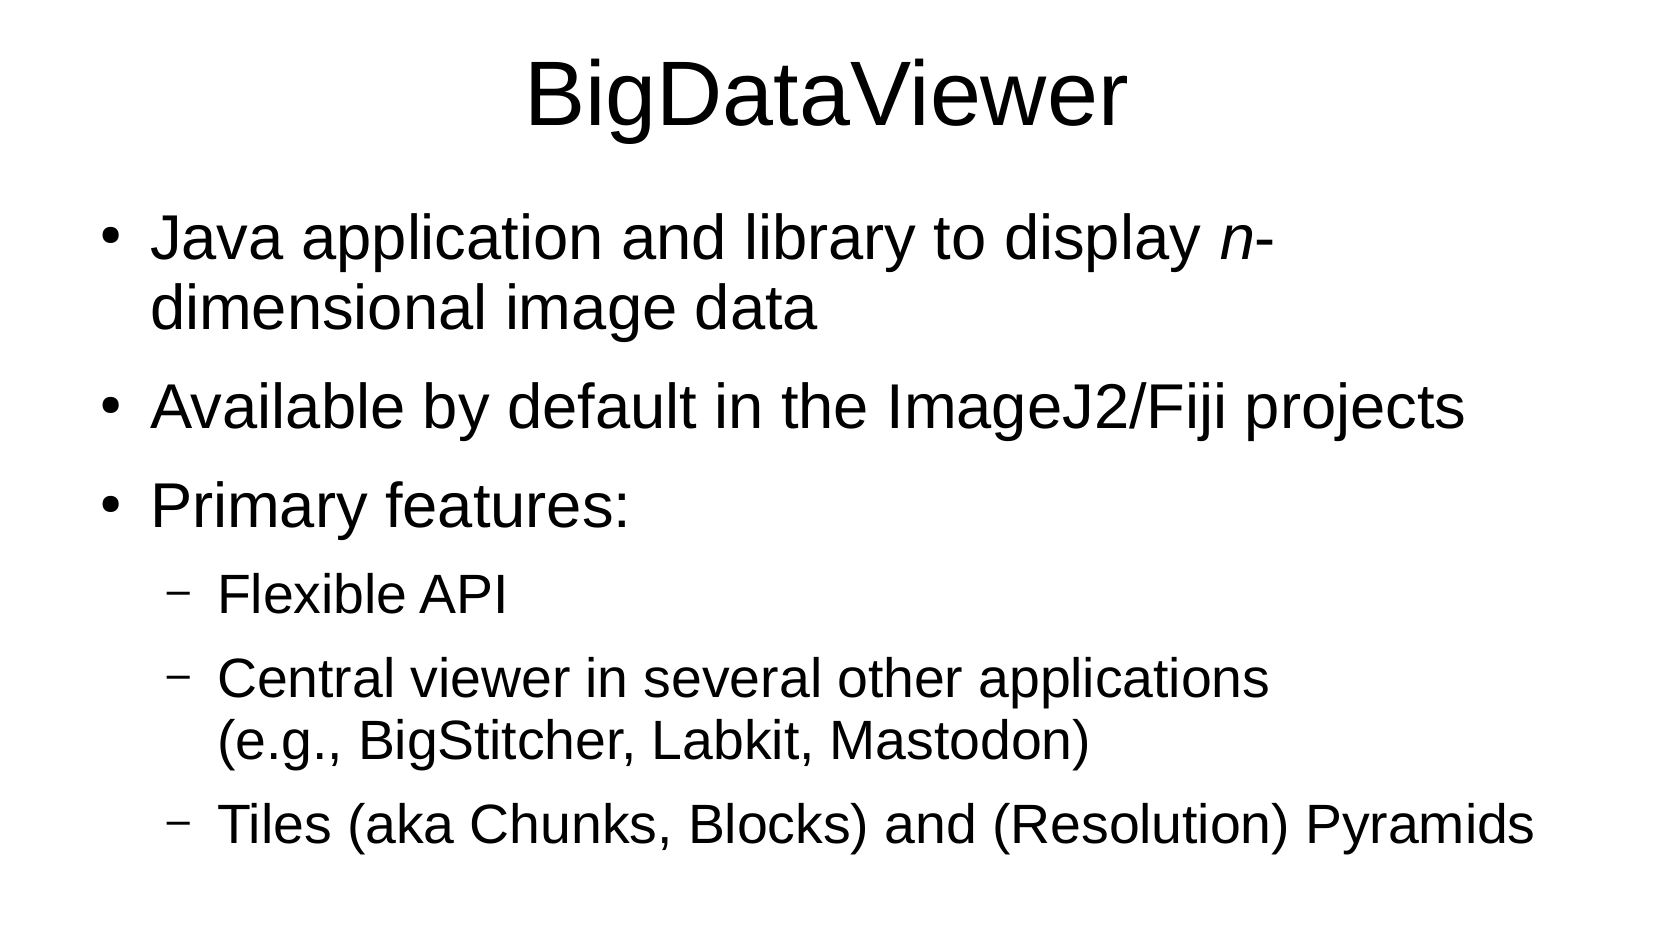

# BigDataViewer
Java application and library to display n-dimensional image data
Available by default in the ImageJ2/Fiji projects
Primary features:
Flexible API
Central viewer in several other applications
(e.g., BigStitcher, Labkit, Mastodon)
Tiles (aka Chunks, Blocks) and (Resolution) Pyramids